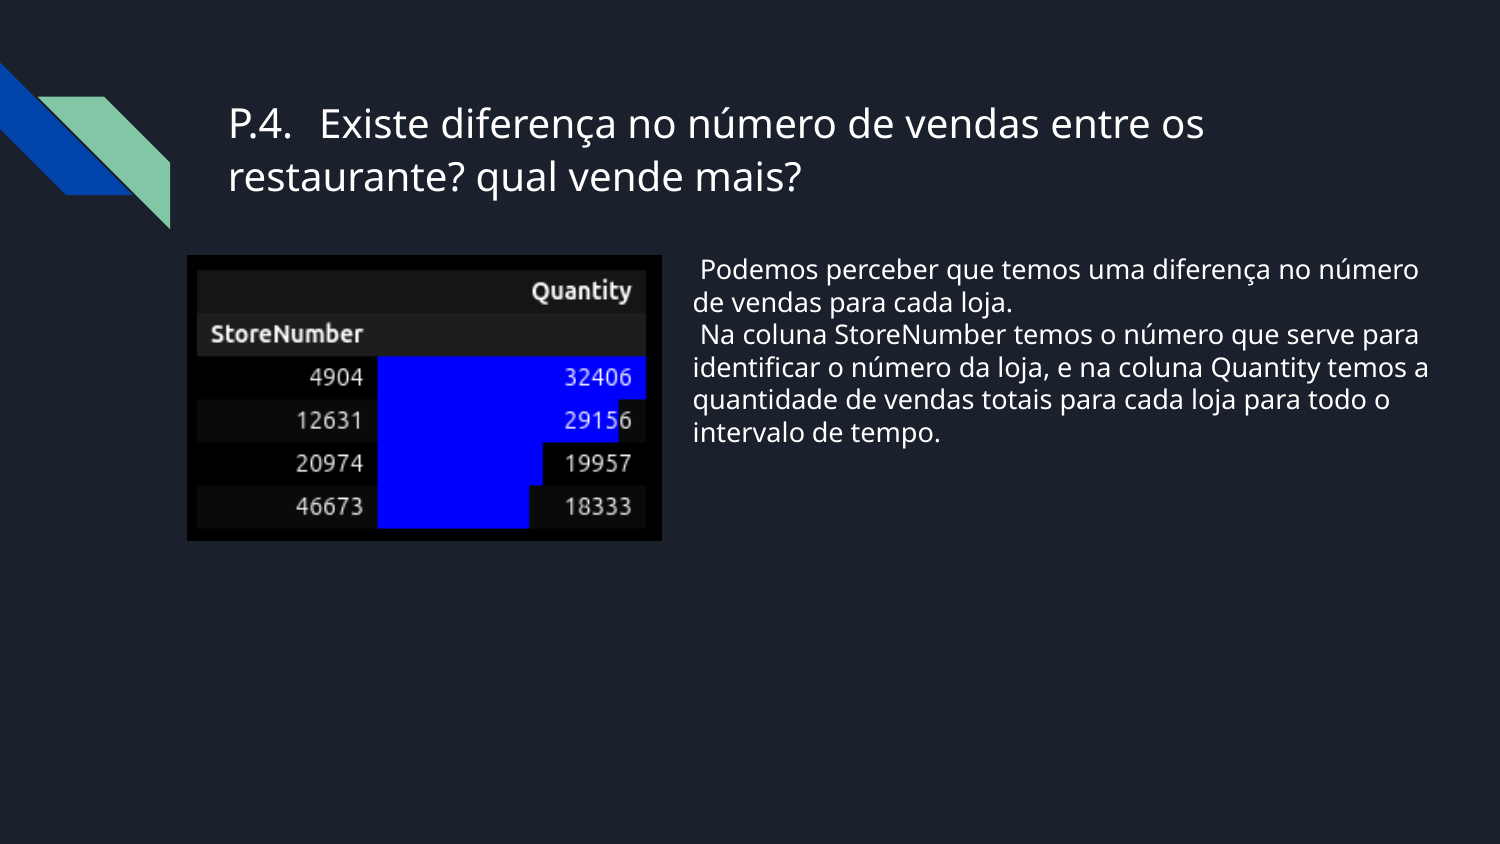

P.4. Existe diferença no número de vendas entre os restaurante? qual vende mais?
 Podemos perceber que temos uma diferença no número de vendas para cada loja.
 Na coluna StoreNumber temos o número que serve para identificar o número da loja, e na coluna Quantity temos a quantidade de vendas totais para cada loja para todo o intervalo de tempo.